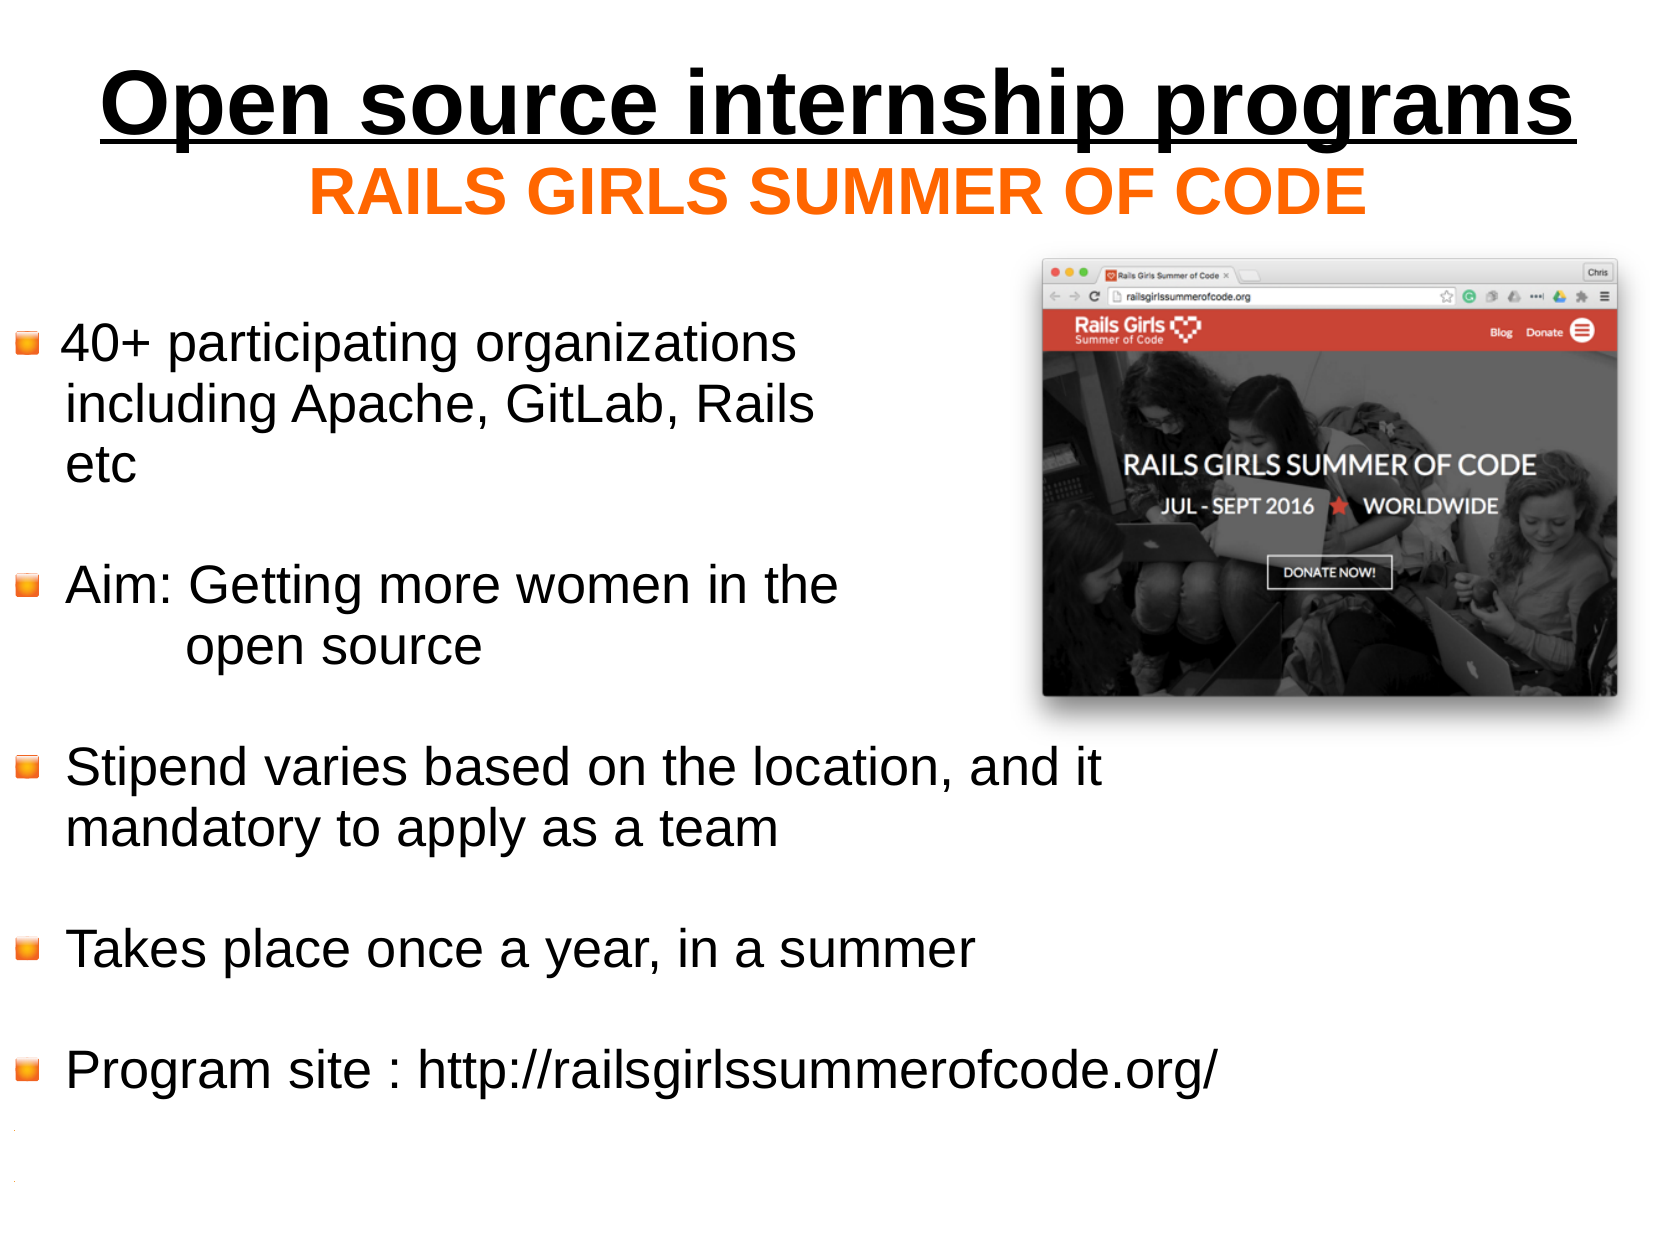

# Open source internship programs RAILS GIRLS SUMMER OF CODE
 40+ participating organizations
 including Apache, GitLab, Rails
 etc
 Aim: Getting more women in the
 open source
 Stipend varies based on the location, and it
 mandatory to apply as a team
 Takes place once a year, in a summer
 Program site : http://railsgirlssummerofcode.org/